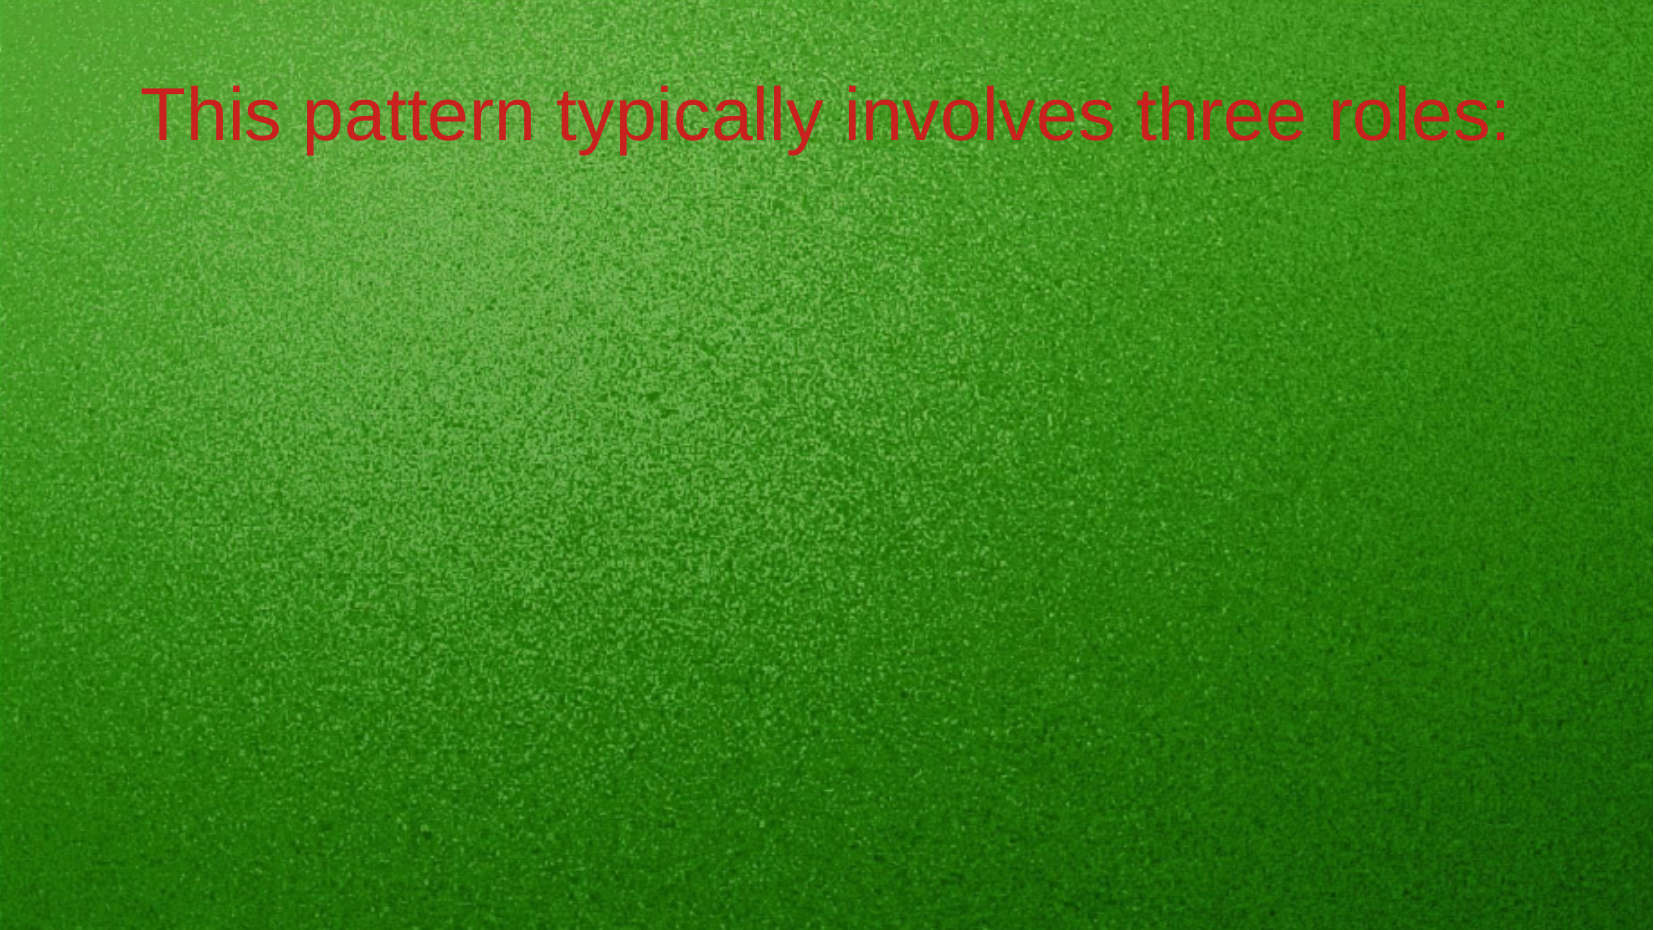

# This pattern typically involves three roles: